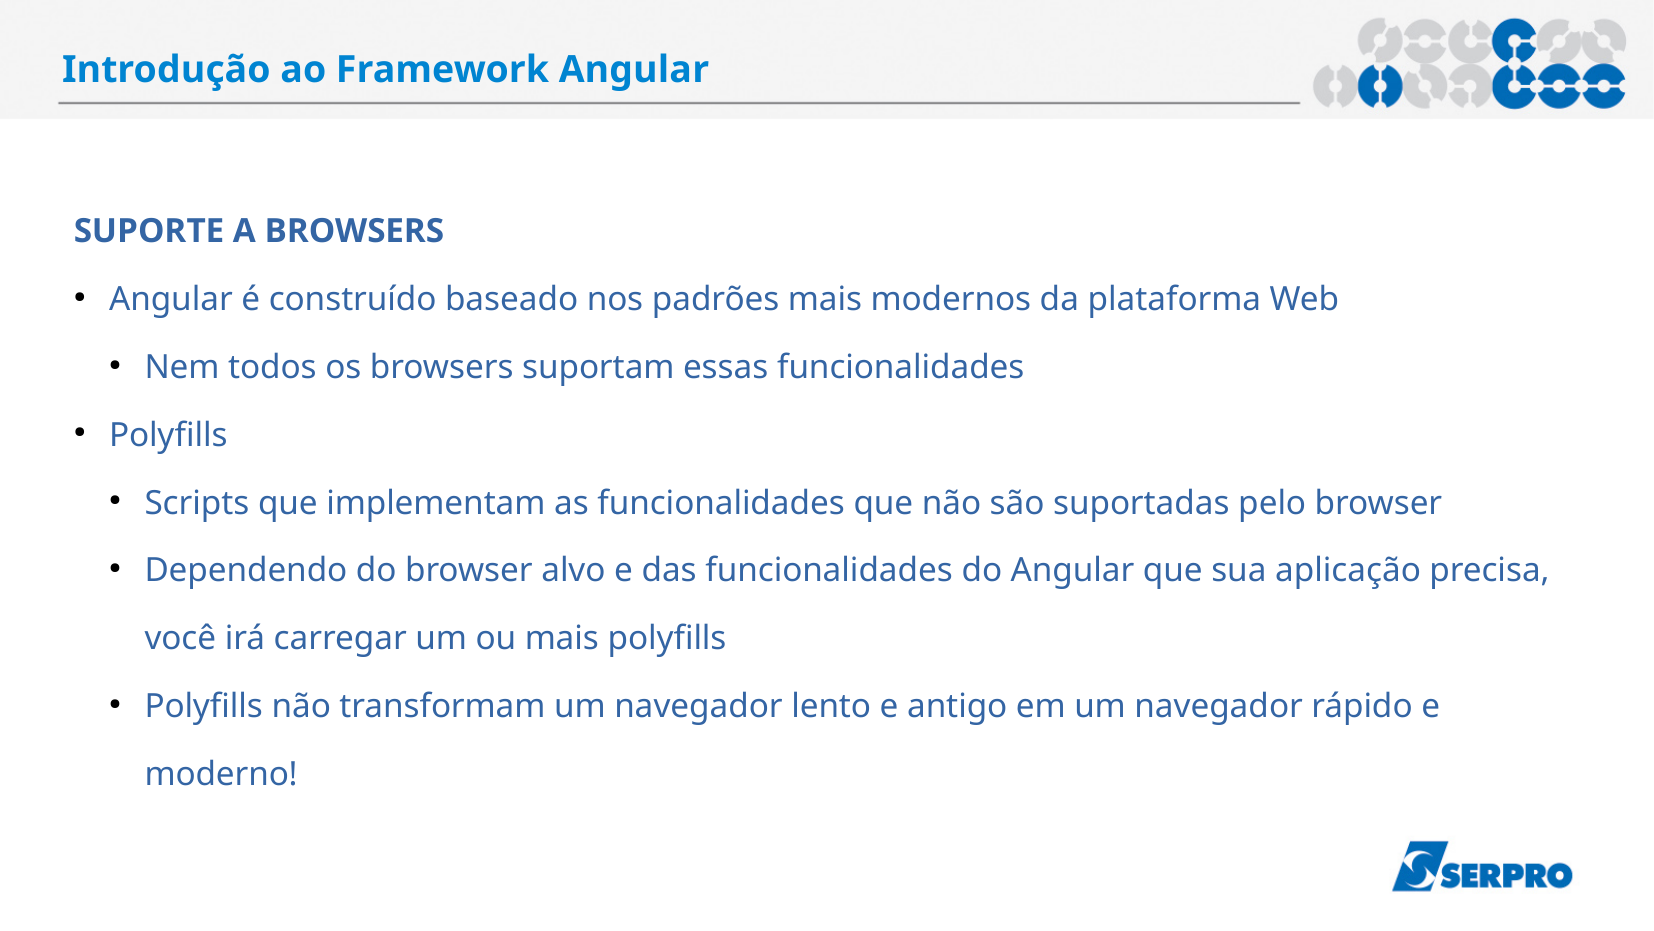

Introdução ao Framework Angular
SUPORTE A BROWSERS
Angular é construído baseado nos padrões mais modernos da plataforma Web
Nem todos os browsers suportam essas funcionalidades
Polyfills
Scripts que implementam as funcionalidades que não são suportadas pelo browser
Dependendo do browser alvo e das funcionalidades do Angular que sua aplicação precisa, você irá carregar um ou mais polyfills
Polyfills não transformam um navegador lento e antigo em um navegador rápido e moderno!